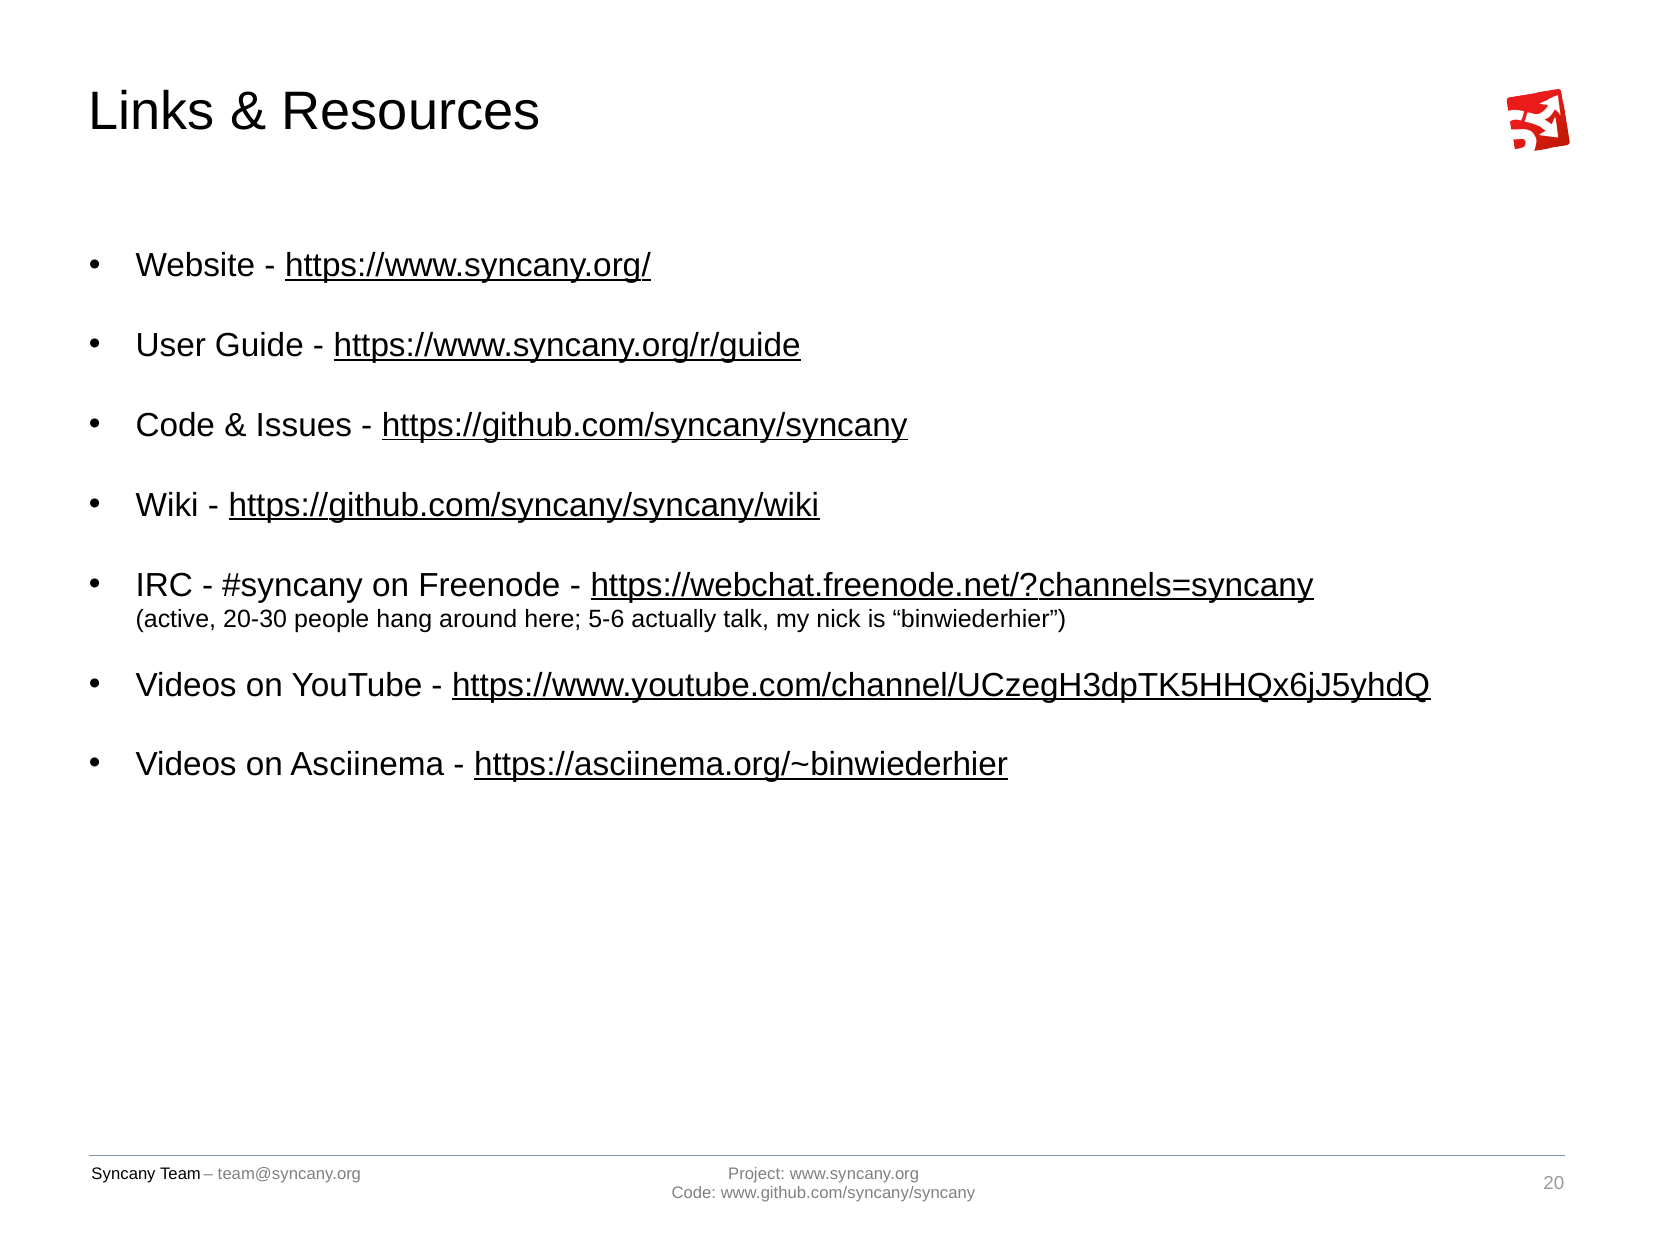

# Links & Resources
Website - https://www.syncany.org/
User Guide - https://www.syncany.org/r/guide
Code & Issues - https://github.com/syncany/syncany
Wiki - https://github.com/syncany/syncany/wiki
IRC - #syncany on Freenode - https://webchat.freenode.net/?channels=syncany
(active, 20-30 people hang around here; 5-6 actually talk, my nick is “binwiederhier”)
Videos on YouTube - https://www.youtube.com/channel/UCzegH3dpTK5HHQx6jJ5yhdQ
Videos on Asciinema - https://asciinema.org/~binwiederhier